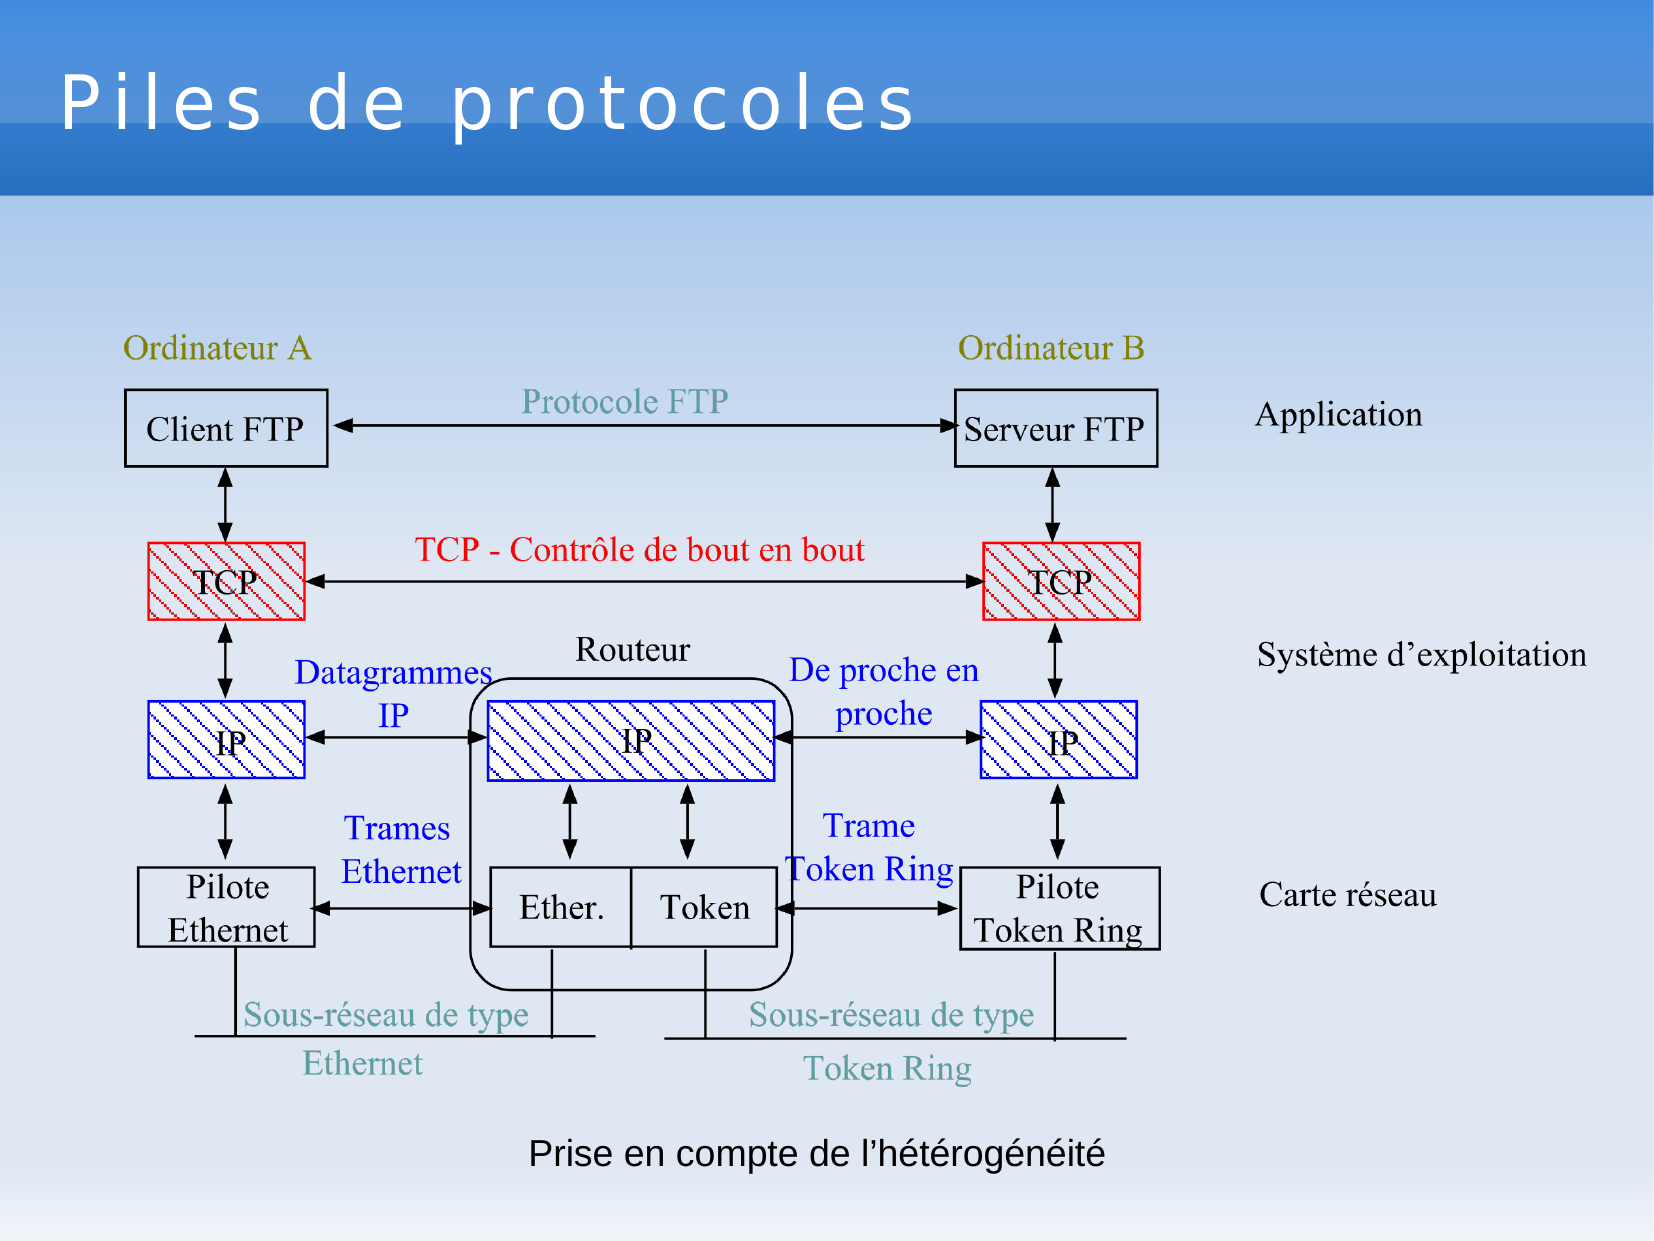

# Piles de protocoles
Prise en compte de l’hétérogénéité